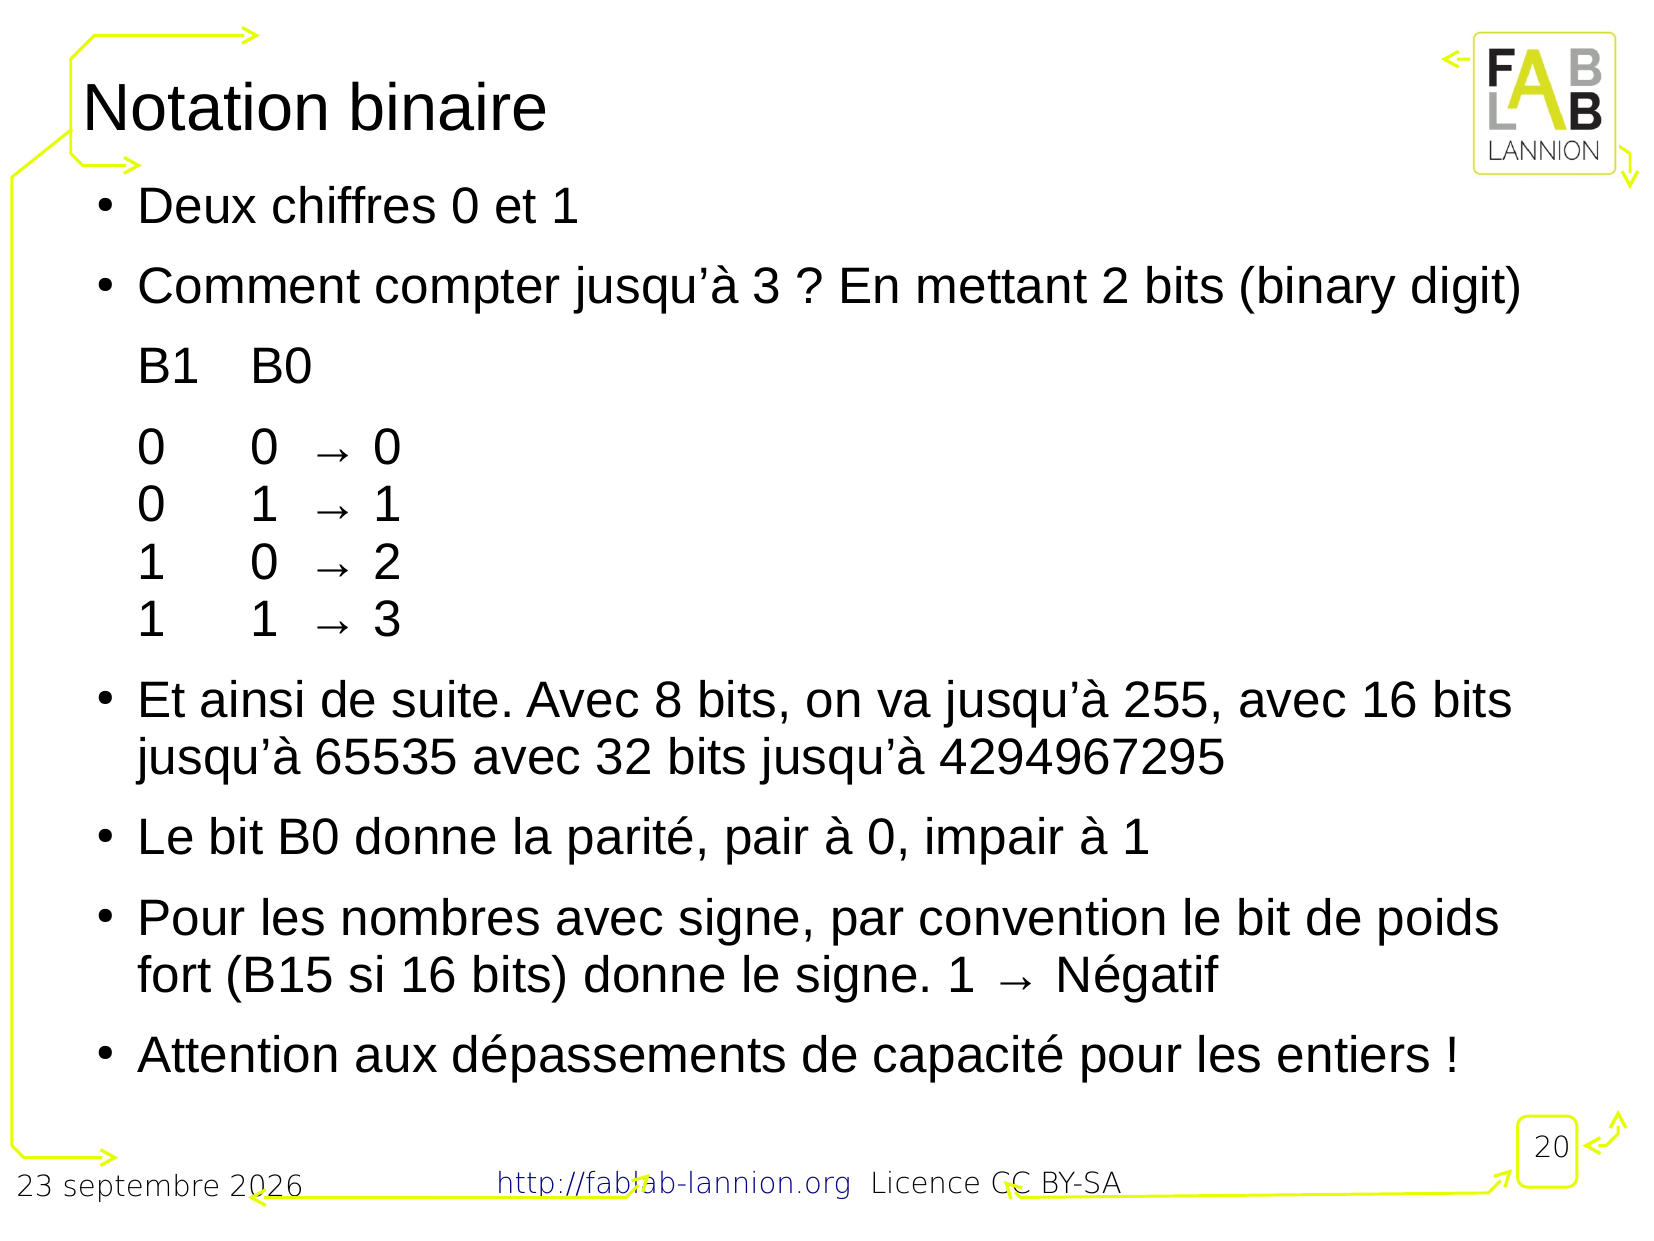

# Notation binaire
Deux chiffres 0 et 1
Comment compter jusqu’à 3 ? En mettant 2 bits (binary digit)
B1	B0
0	 	0 → 0
0	 	1 → 1
1 				 	0 → 2
1			 	1 → 3
Et ainsi de suite. Avec 8 bits, on va jusqu’à 255, avec 16 bits jusqu’à 65535 avec 32 bits jusqu’à 4294967295
Le bit B0 donne la parité, pair à 0, impair à 1
Pour les nombres avec signe, par convention le bit de poids fort (B15 si 16 bits) donne le signe. 1 → Négatif
Attention aux dépassements de capacité pour les entiers !
20